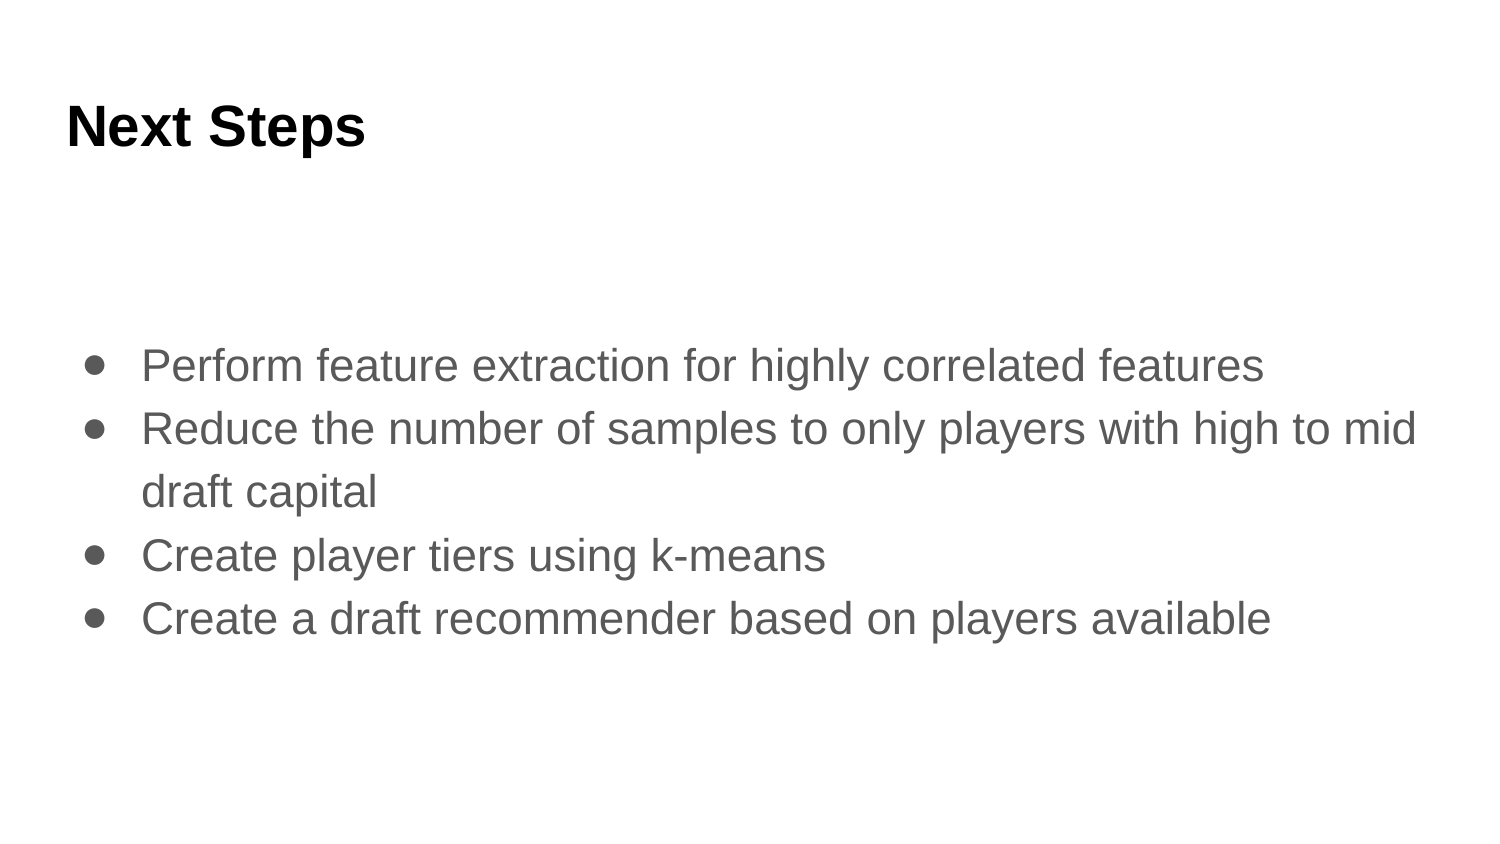

# Next Steps
Perform feature extraction for highly correlated features
Reduce the number of samples to only players with high to mid draft capital
Create player tiers using k-means
Create a draft recommender based on players available